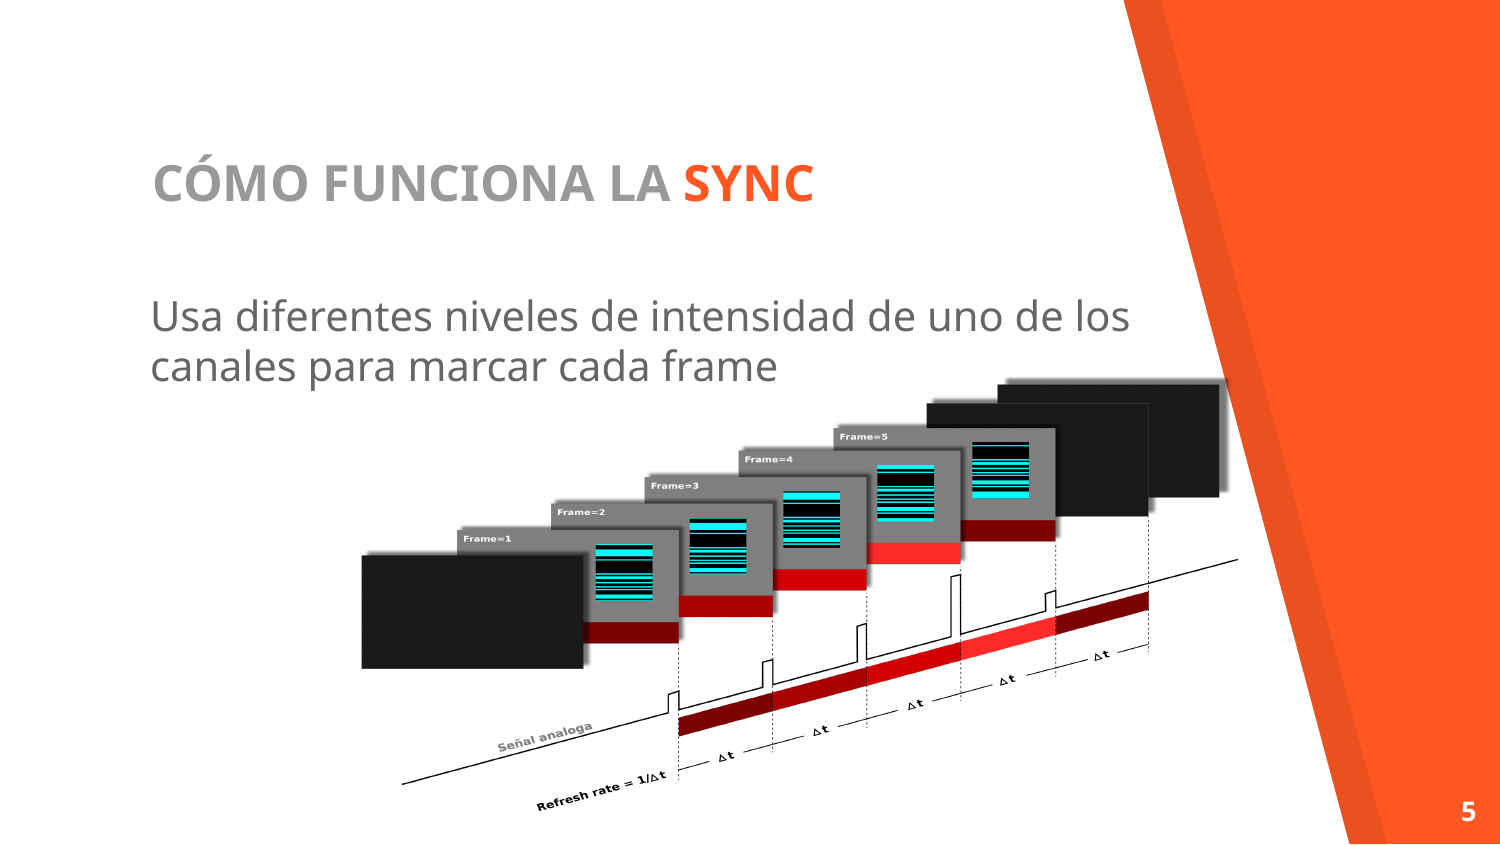

# CÓMO FUNCIONA LA SYNC
Usa diferentes niveles de intensidad de uno de los canales para marcar cada frame